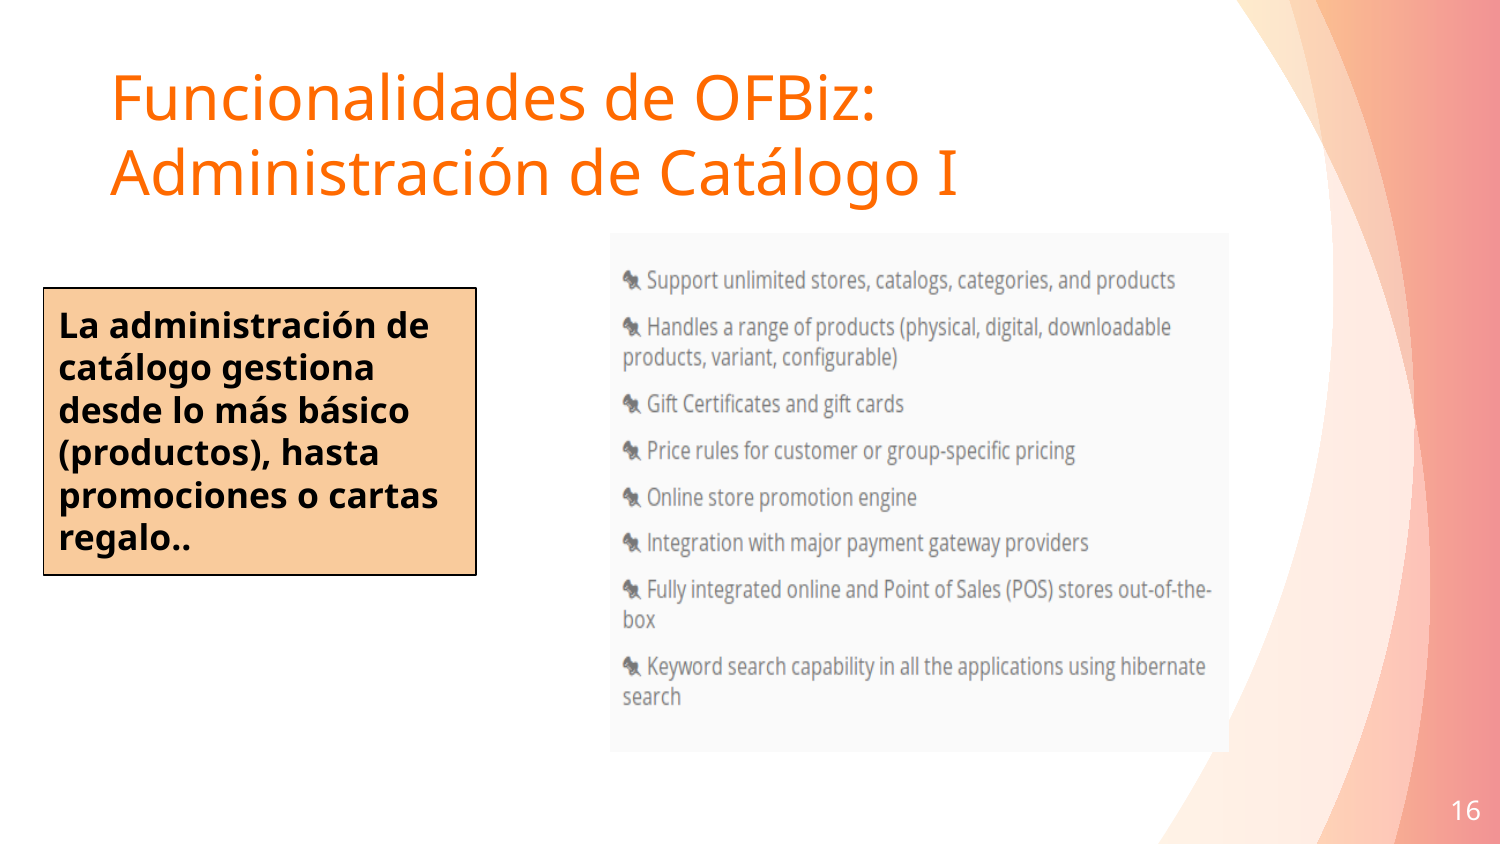

# Funcionalidades de OFBiz: Administración de Catálogo I
La administración de catálogo gestiona desde lo más básico (productos), hasta promociones o cartas regalo..